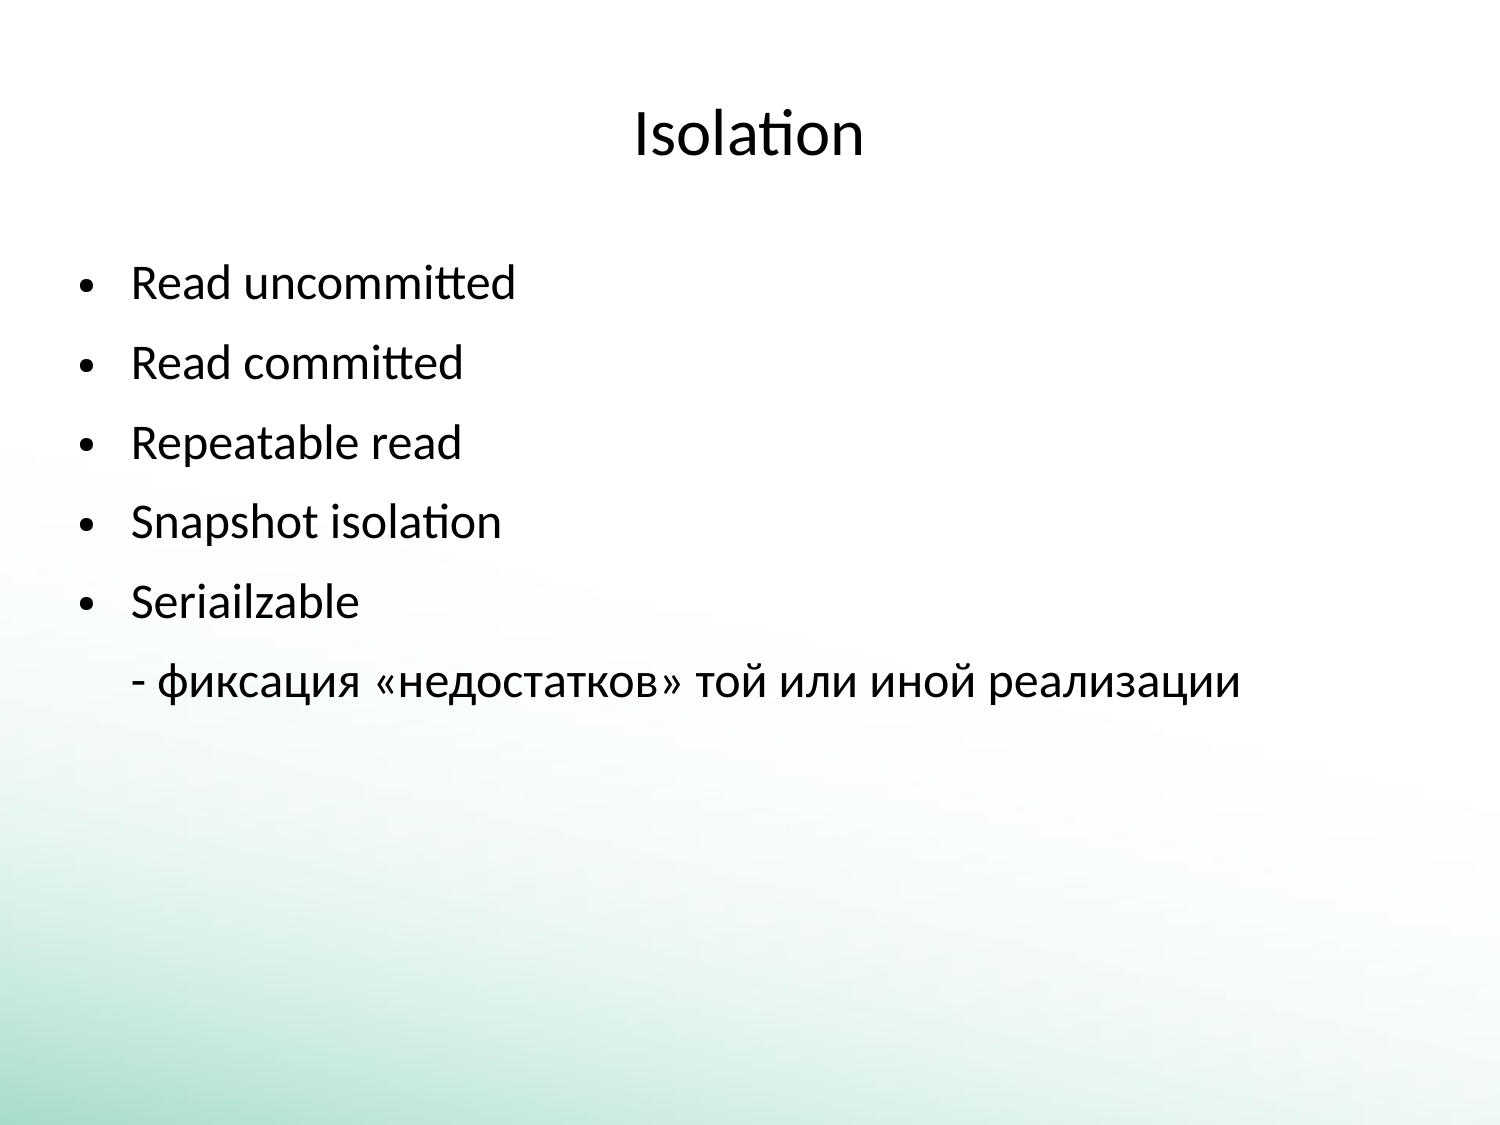

# Isolation
Read uncommitted
Read committed
Repeatable read
Snapshot isolation
Seriailzable
- фиксация «недостатков» той или иной реализации